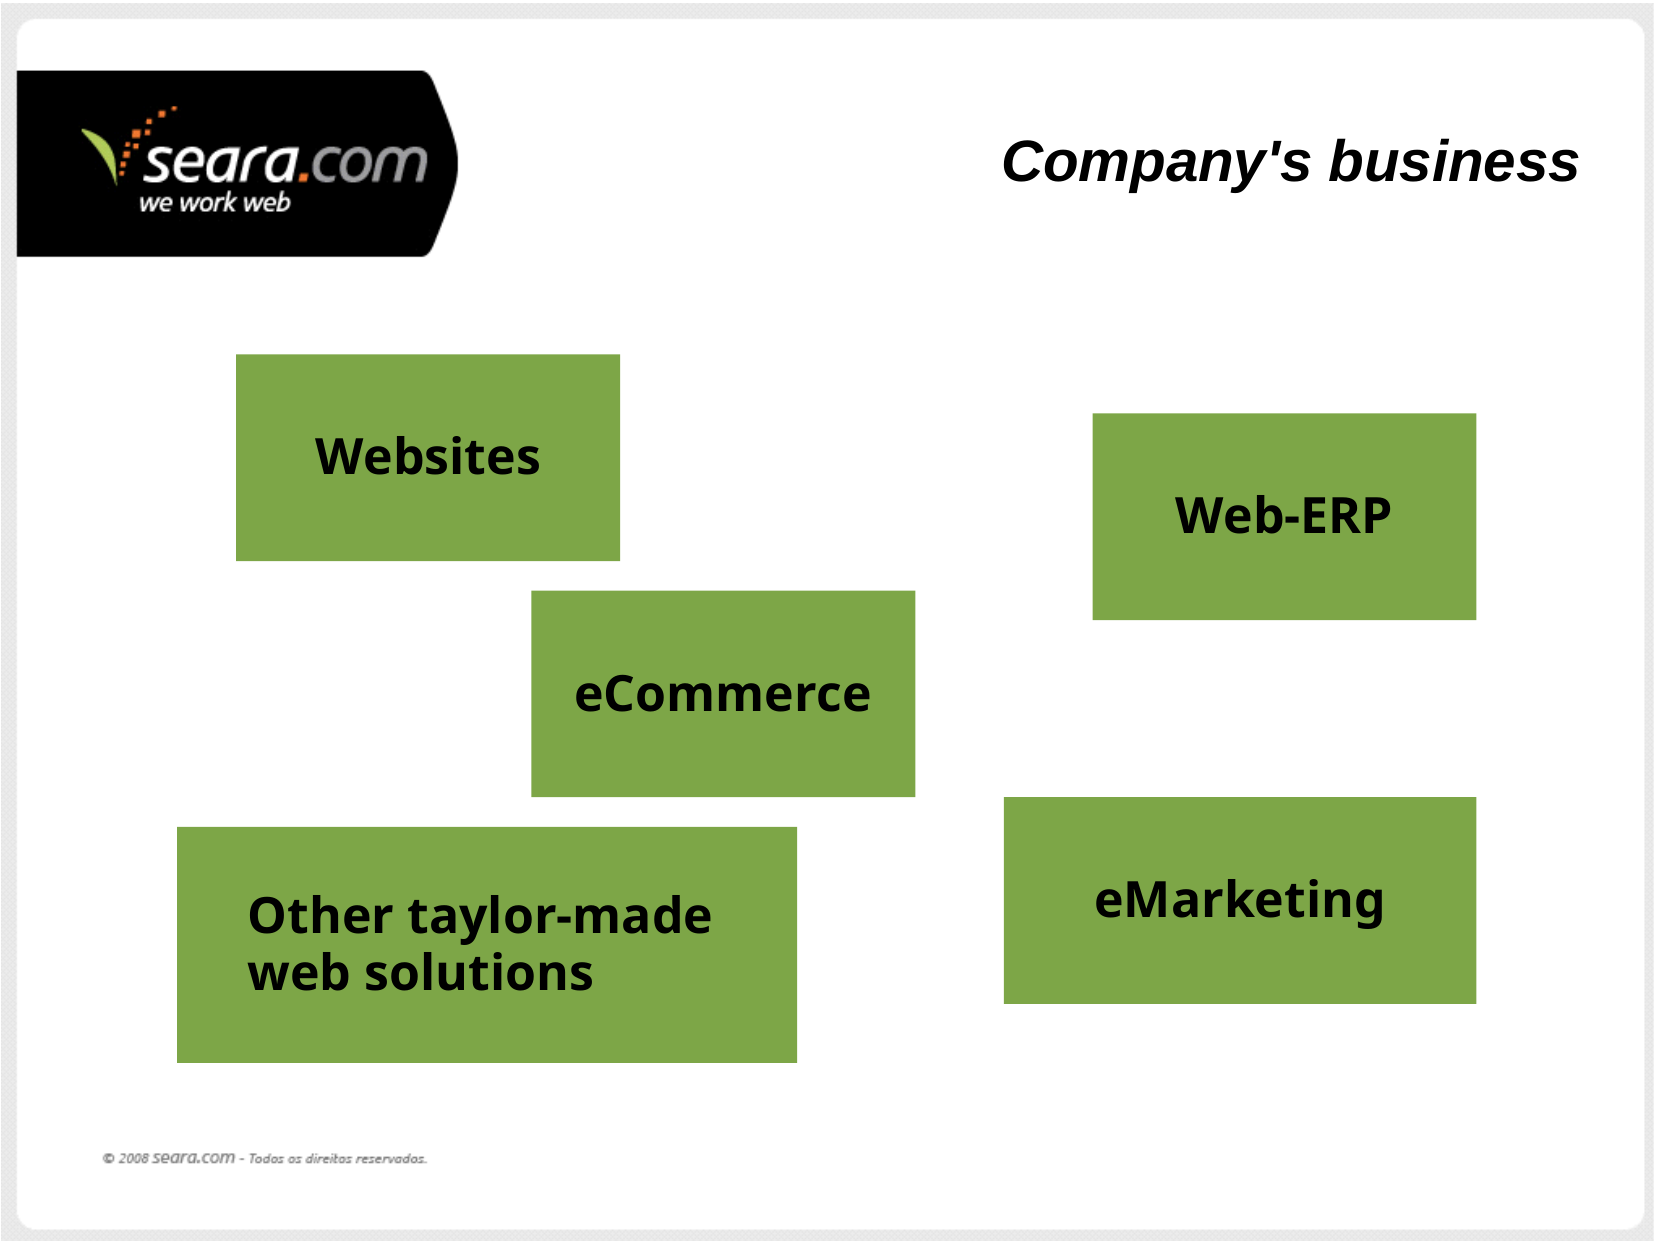

# Company's business
Websites
Web-ERP
eCommerce
eMarketing
Other taylor-made
web solutions